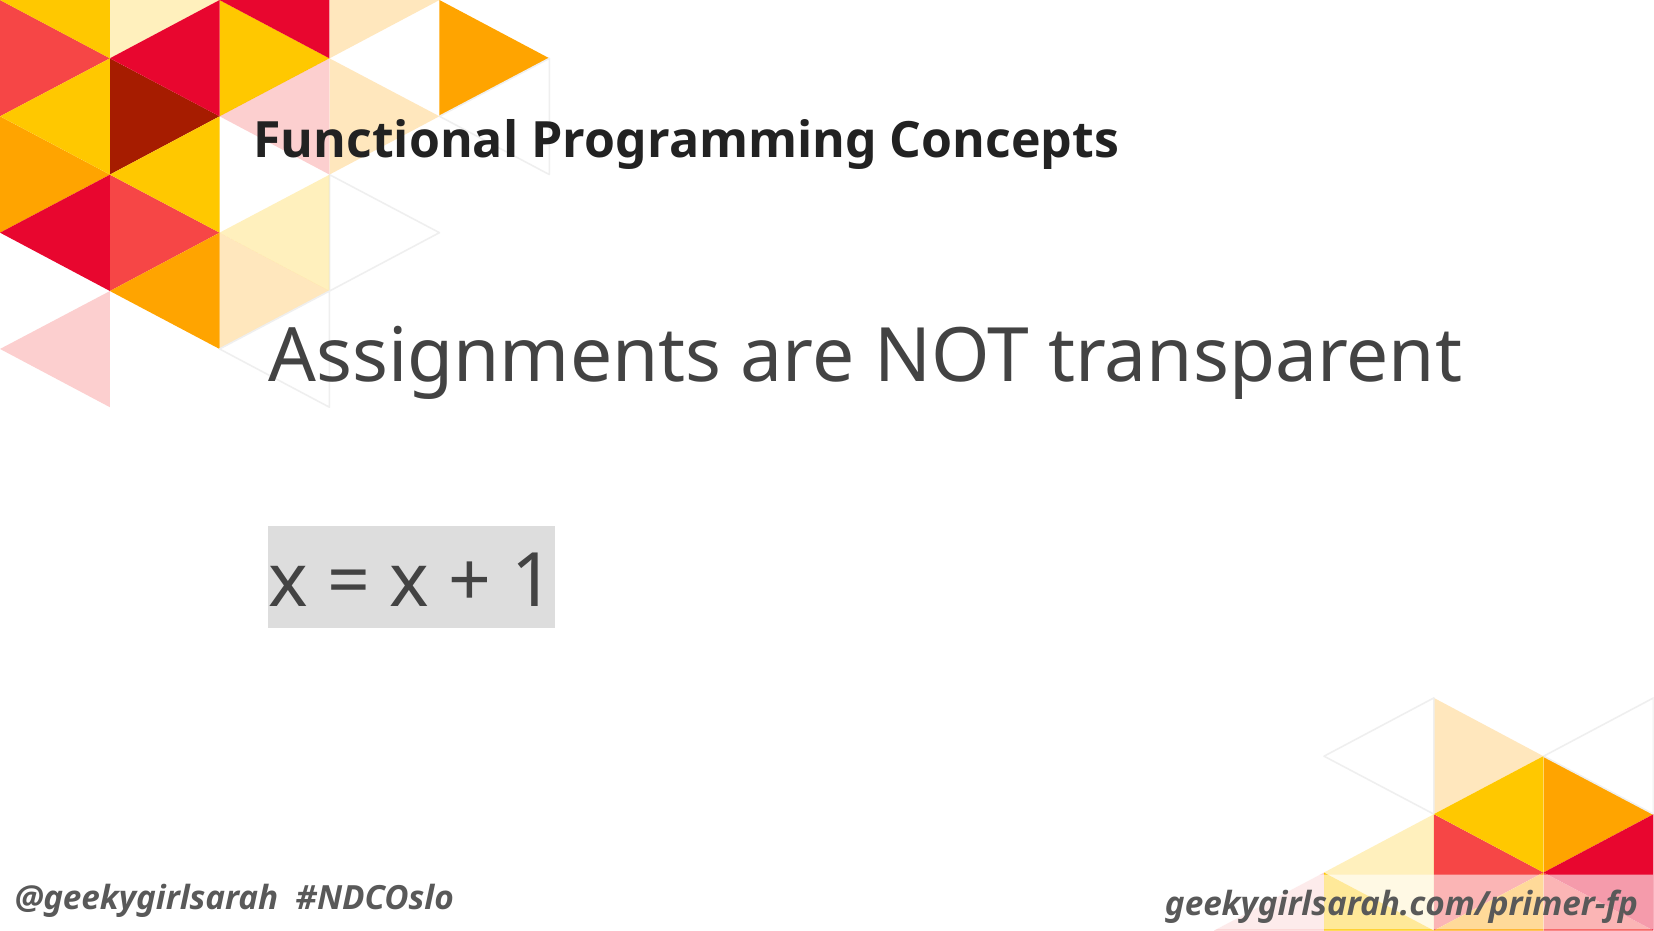

# Functional Programming Concepts
Assignments are NOT transparent
x = x + 1